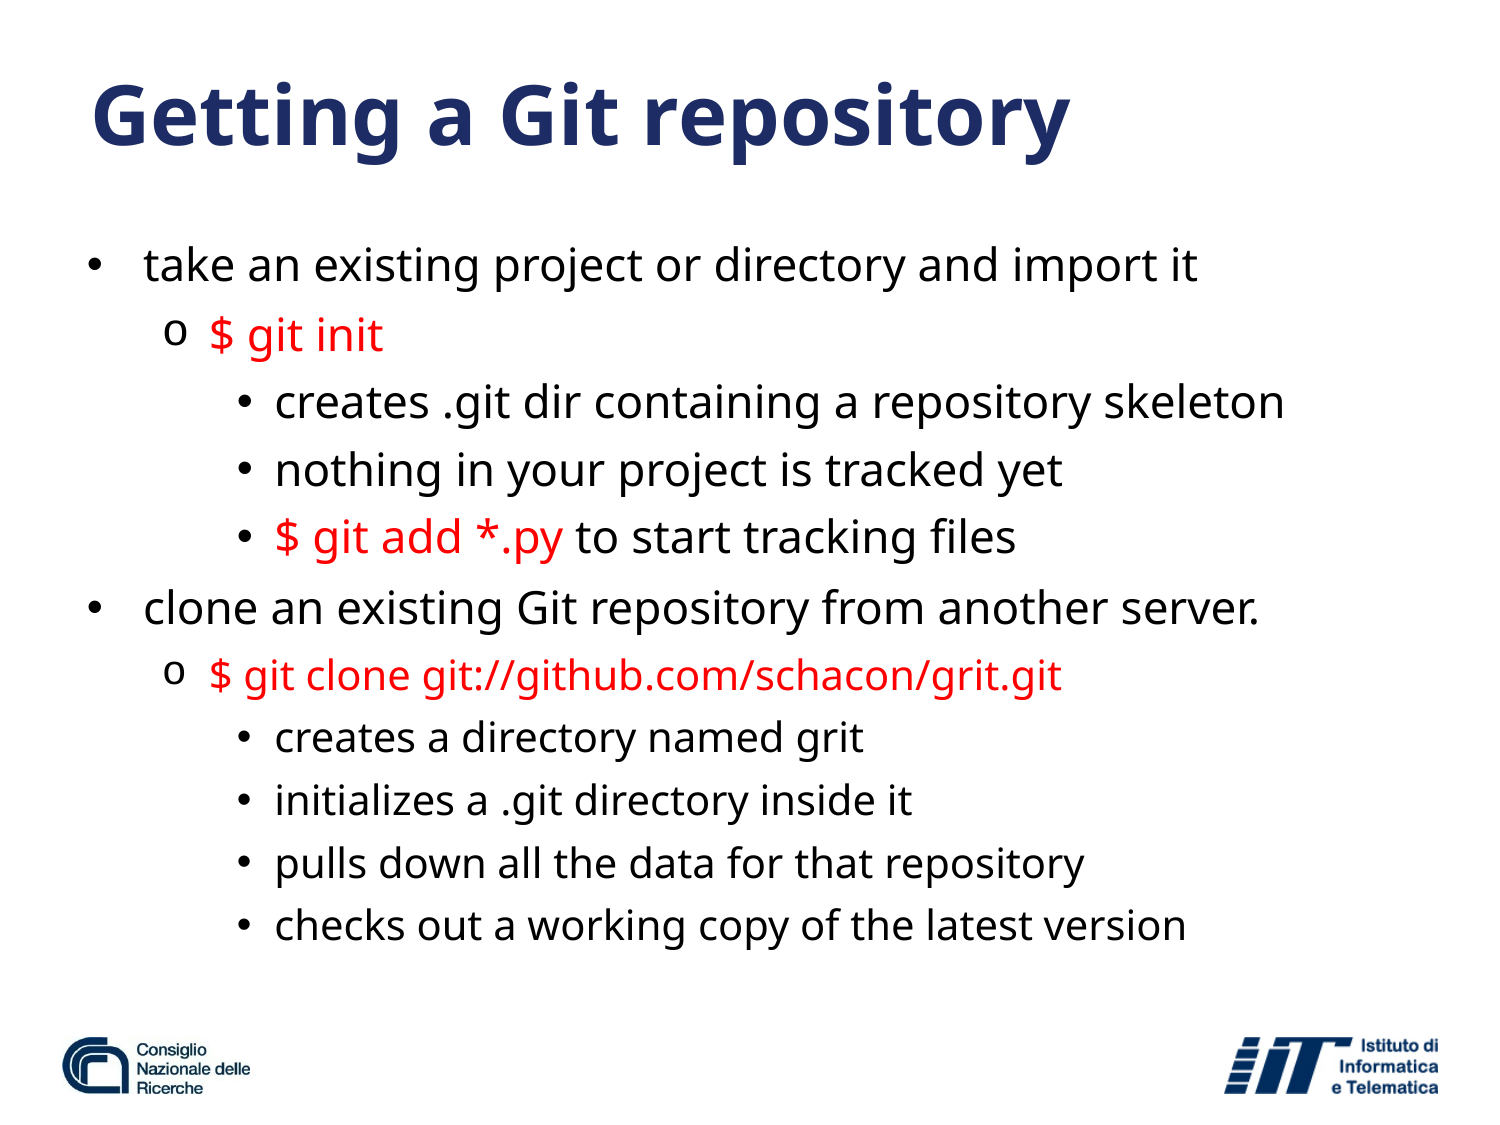

# Getting a Git repository
take an existing project or directory and import it
$ git init
creates .git dir containing a repository skeleton
nothing in your project is tracked yet
$ git add *.py to start tracking files
clone an existing Git repository from another server.
$ git clone git://github.com/schacon/grit.git
creates a directory named grit
initializes a .git directory inside it
pulls down all the data for that repository
checks out a working copy of the latest version